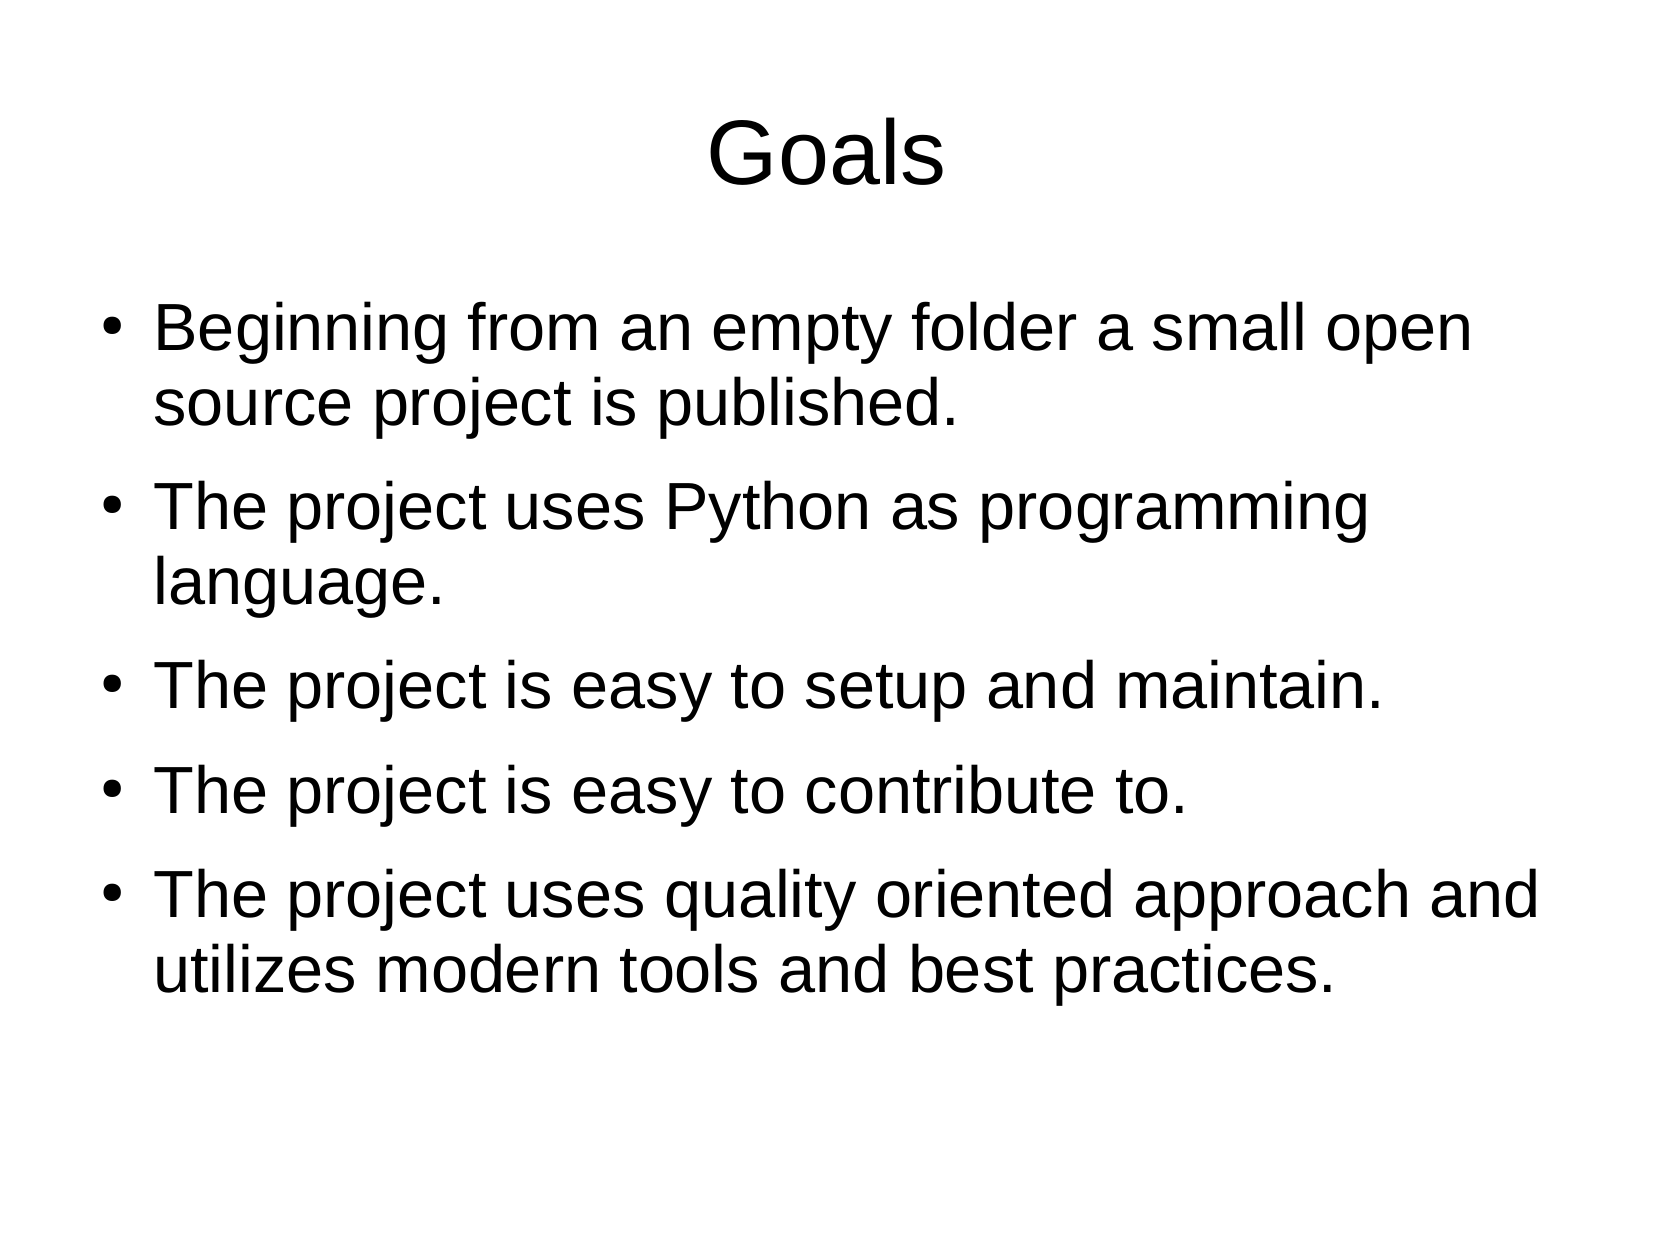

# Goals
Beginning from an empty folder a small open source project is published.
The project uses Python as programming language.
The project is easy to setup and maintain.
The project is easy to contribute to.
The project uses quality oriented approach and utilizes modern tools and best practices.